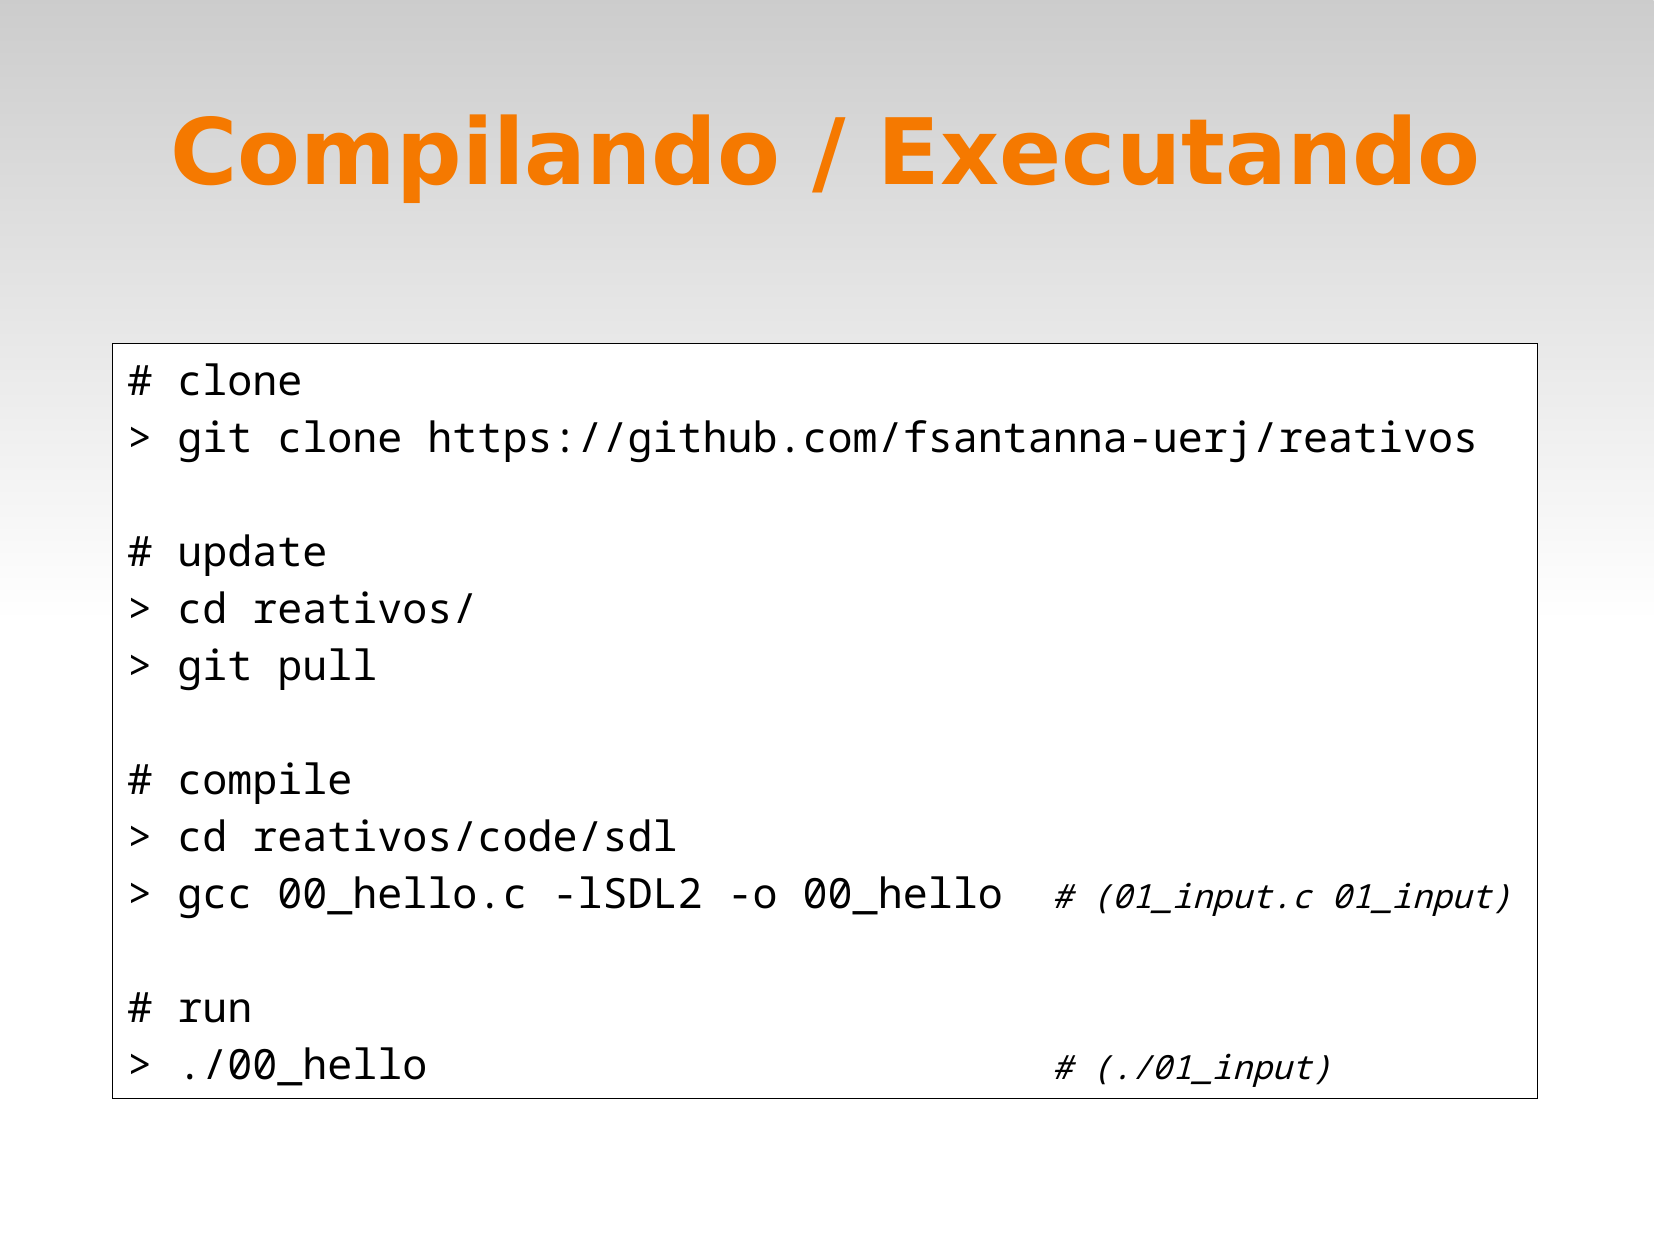

# Compilando / Executando
# clone
> git clone https://github.com/fsantanna-uerj/reativos
# update
> cd reativos/
> git pull
# compile
> cd reativos/code/sdl
> gcc 00_hello.c -lSDL2 -o 00_hello # (01_input.c 01_input)
# run
> ./00_hello # (./01_input)